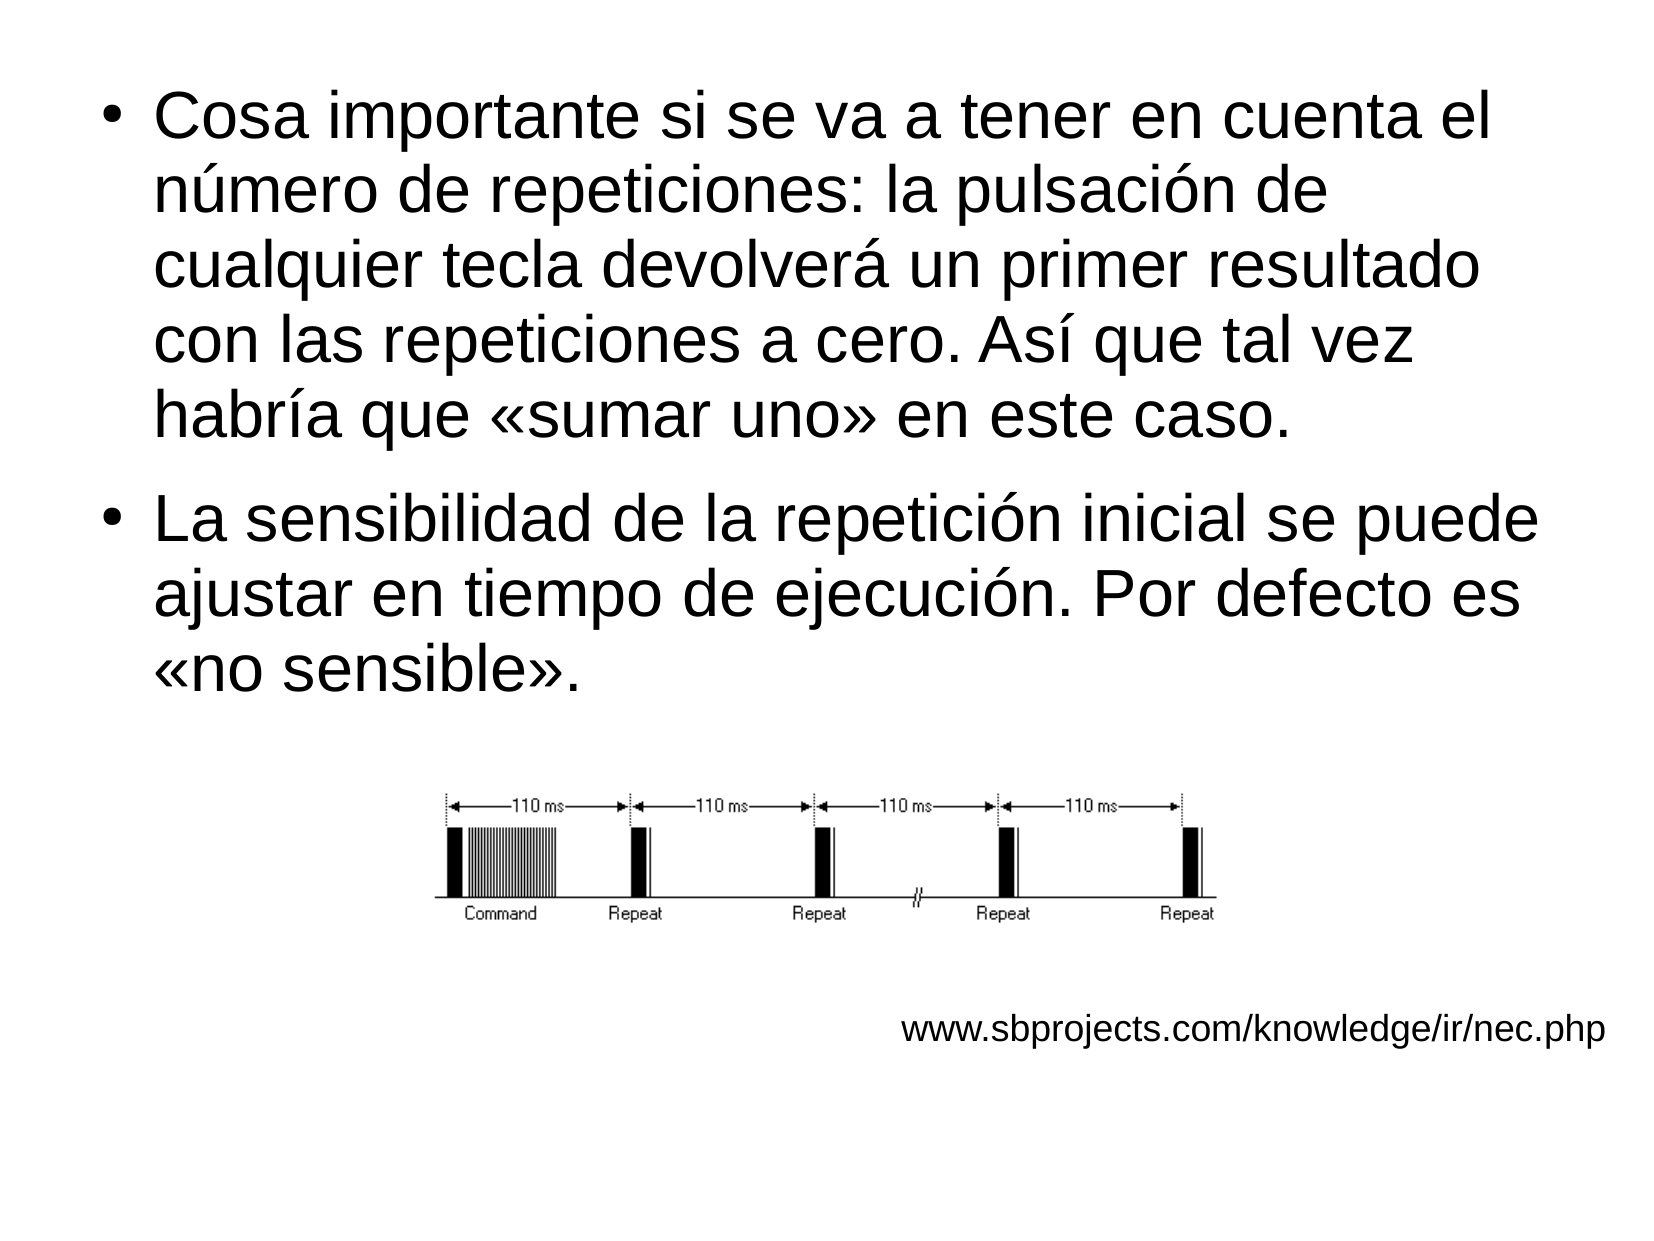

# Cosa importante si se va a tener en cuenta el número de repeticiones: la pulsación de cualquier tecla devolverá un primer resultado con las repeticiones a cero. Así que tal vez habría que «sumar uno» en este caso.
La sensibilidad de la repetición inicial se puede ajustar en tiempo de ejecución. Por defecto es «no sensible».
www.sbprojects.com/knowledge/ir/nec.php